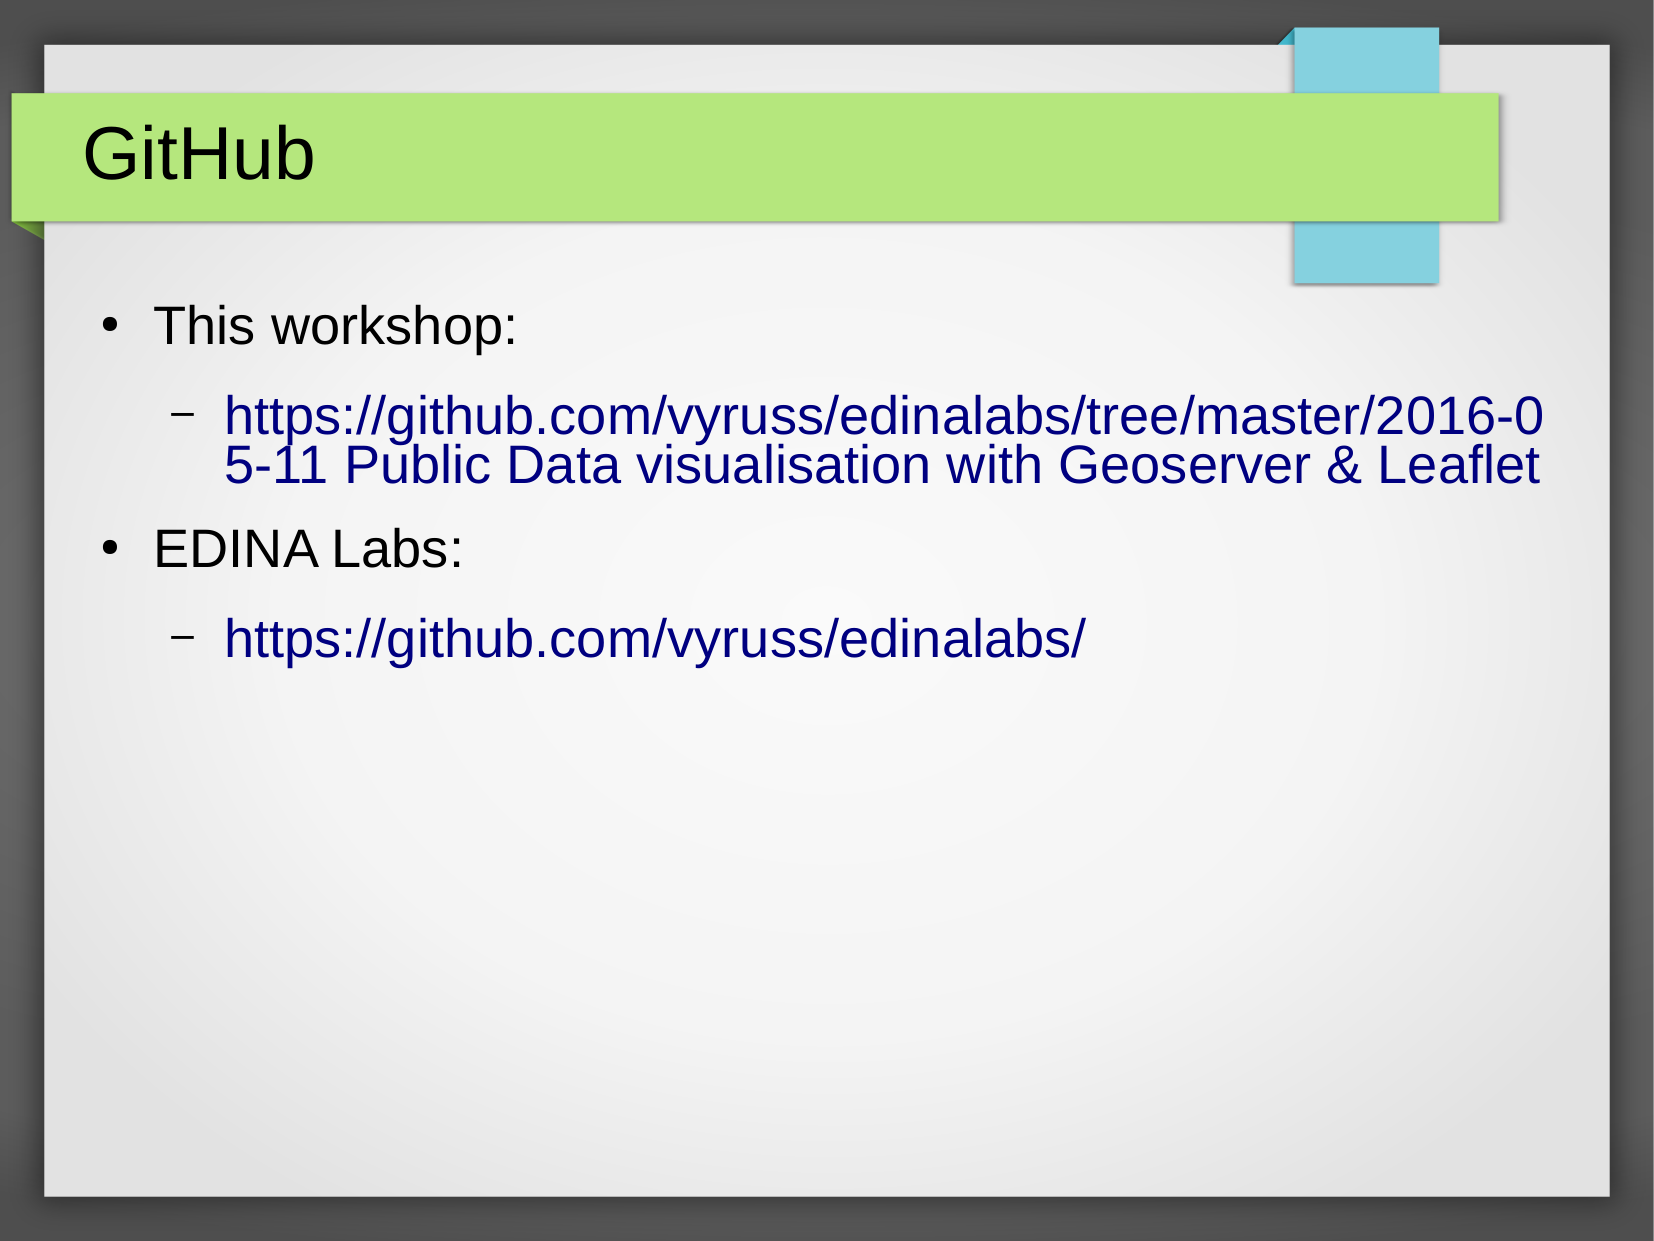

# GitHub
This workshop:
https://github.com/vyruss/edinalabs/tree/master/2016-05-11 Public Data visualisation with Geoserver & Leaflet
EDINA Labs:
https://github.com/vyruss/edinalabs/